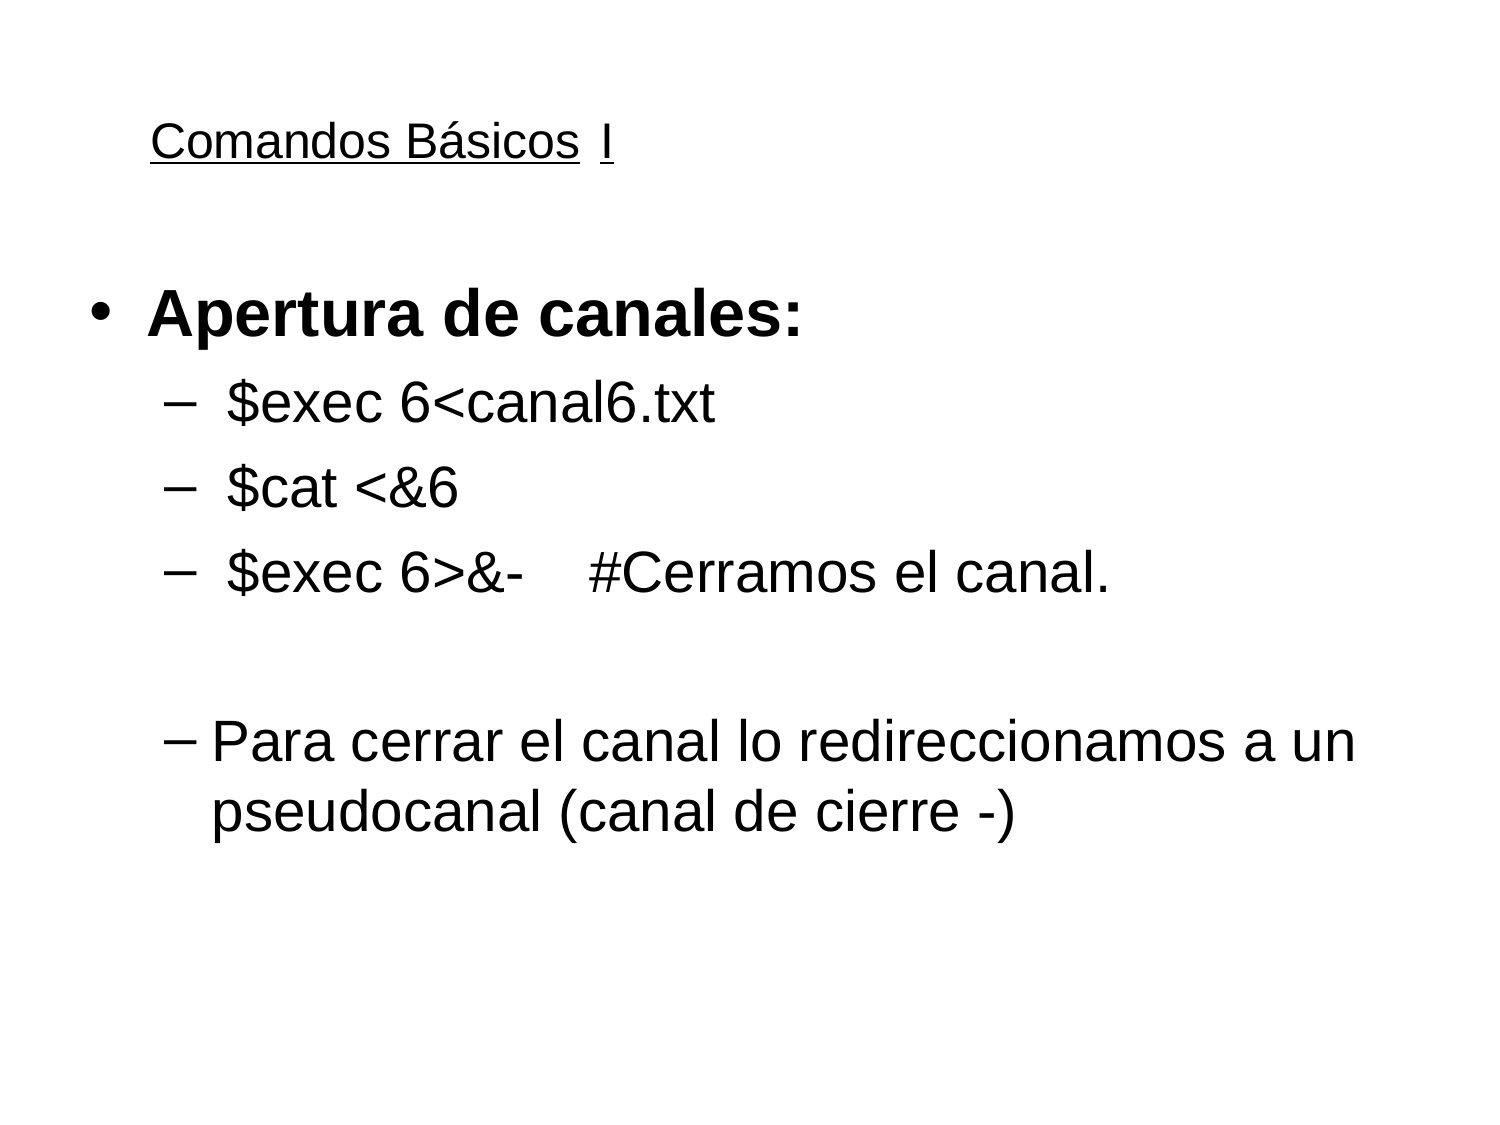

# Comandos Básicos	I
Apertura de canales:
 $exec 6<canal6.txt
 $cat <&6
 $exec 6>&- #Cerramos el canal.
Para cerrar el canal lo redireccionamos a un pseudocanal (canal de cierre -)